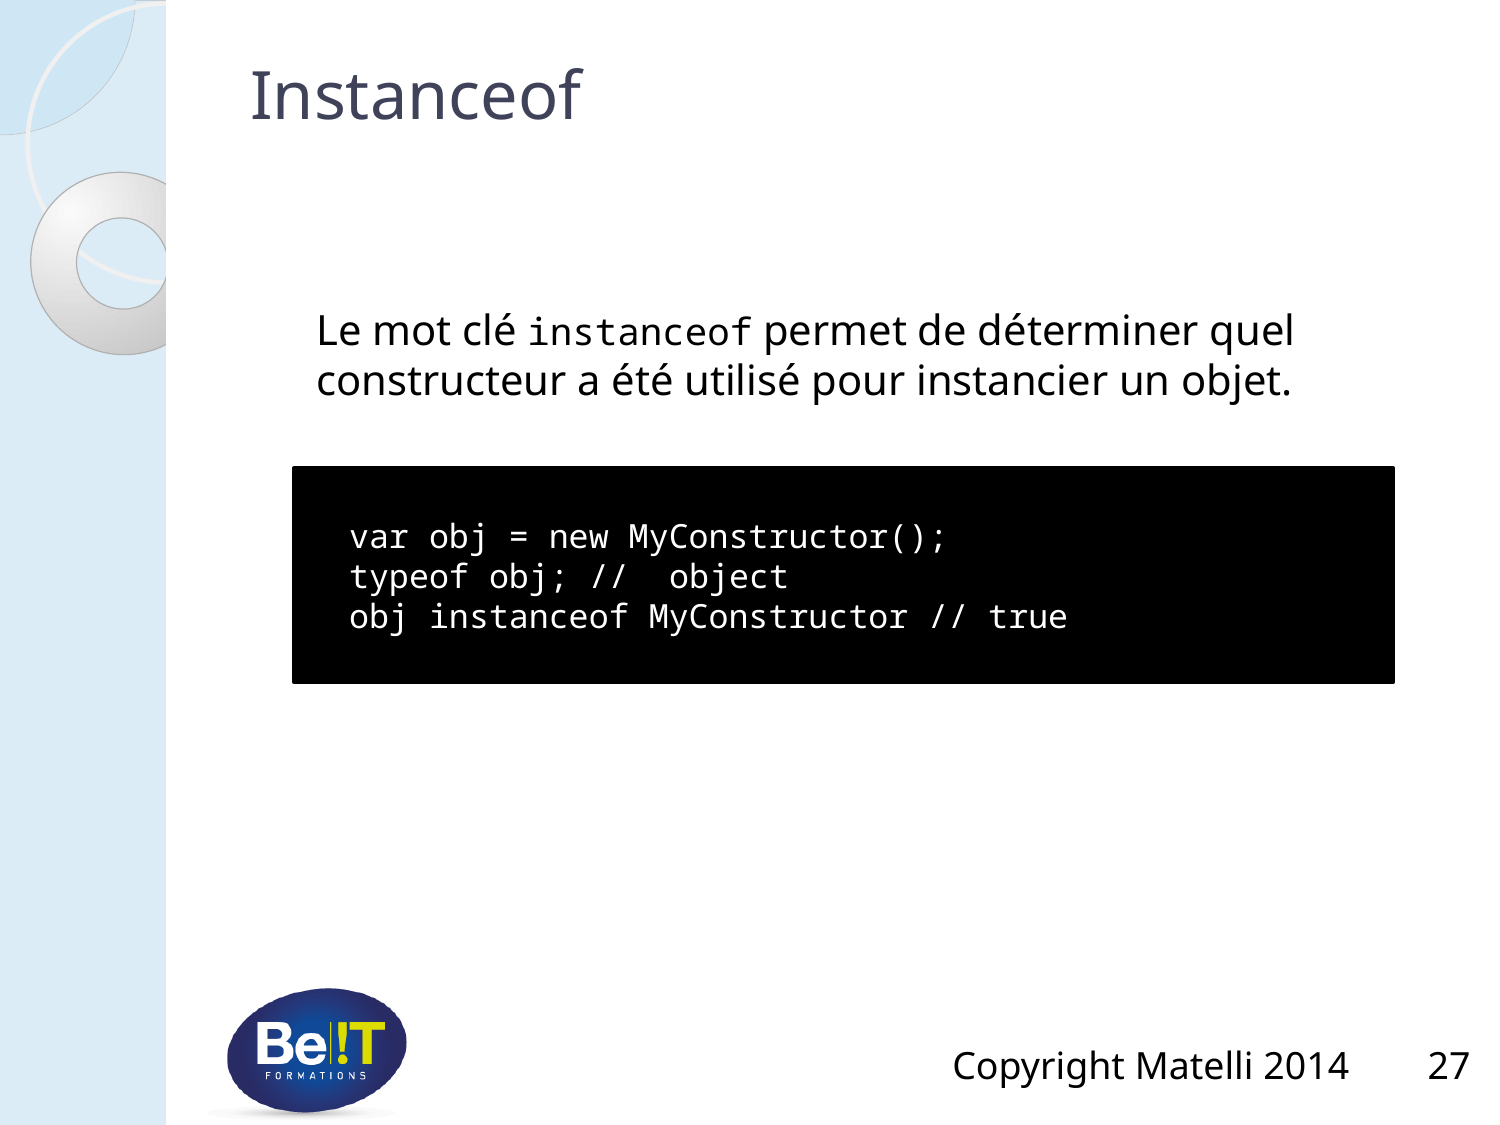

# Instanceof
Le mot clé instanceof permet de déterminer quel constructeur a été utilisé pour instancier un objet.
 var obj = new MyConstructor();
 typeof obj; // "object"
 obj instanceof MyConstructor // true
Copyright Matelli 2014